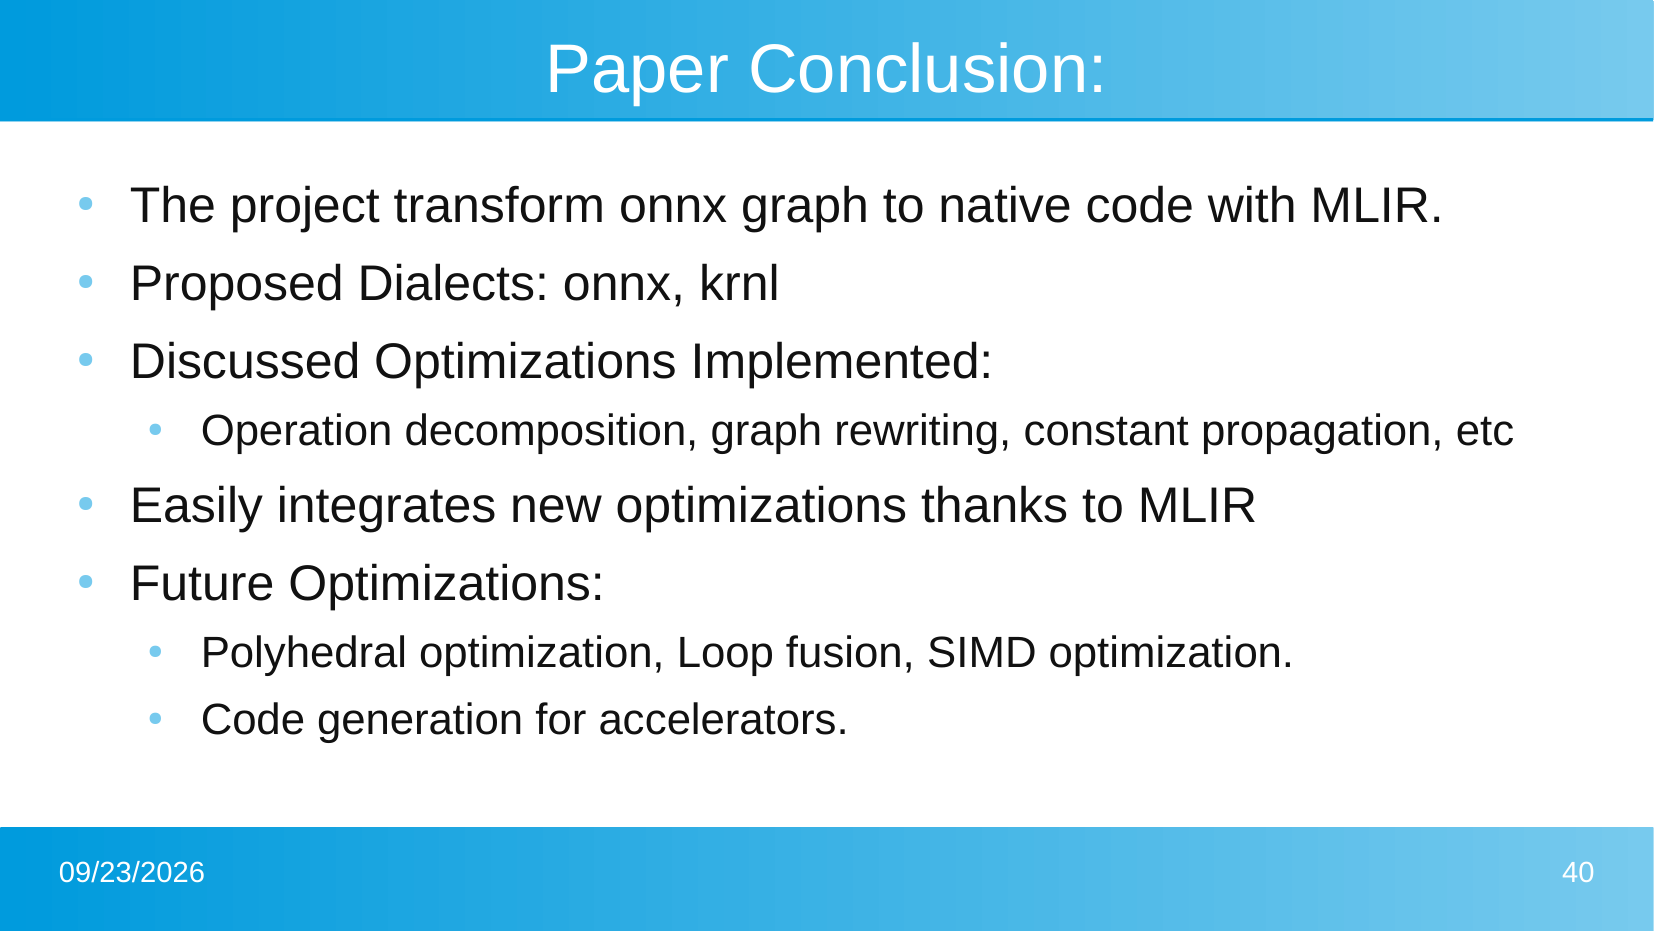

# Paper Conclusion:
The project transform onnx graph to native code with MLIR.
Proposed Dialects: onnx, krnl
Discussed Optimizations Implemented:
Operation decomposition, graph rewriting, constant propagation, etc
Easily integrates new optimizations thanks to MLIR
Future Optimizations:
Polyhedral optimization, Loop fusion, SIMD optimization.
Code generation for accelerators.
40